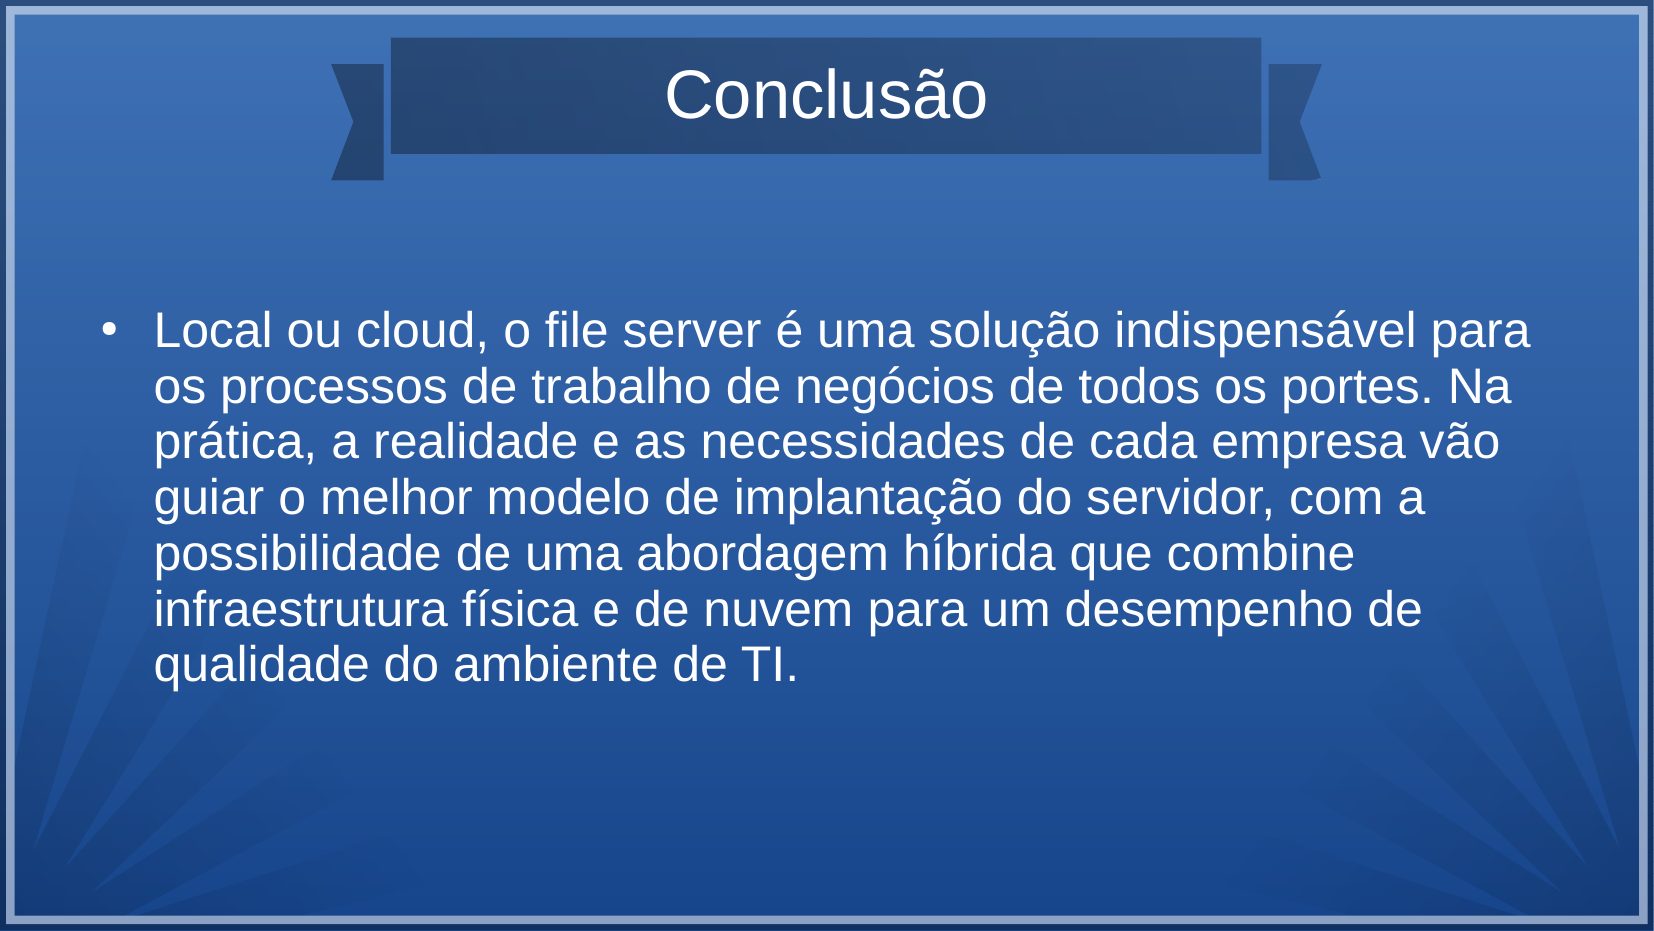

# Conclusão
Local ou cloud, o file server é uma solução indispensável para os processos de trabalho de negócios de todos os portes. Na prática, a realidade e as necessidades de cada empresa vão guiar o melhor modelo de implantação do servidor, com a possibilidade de uma abordagem híbrida que combine infraestrutura física e de nuvem para um desempenho de qualidade do ambiente de TI.